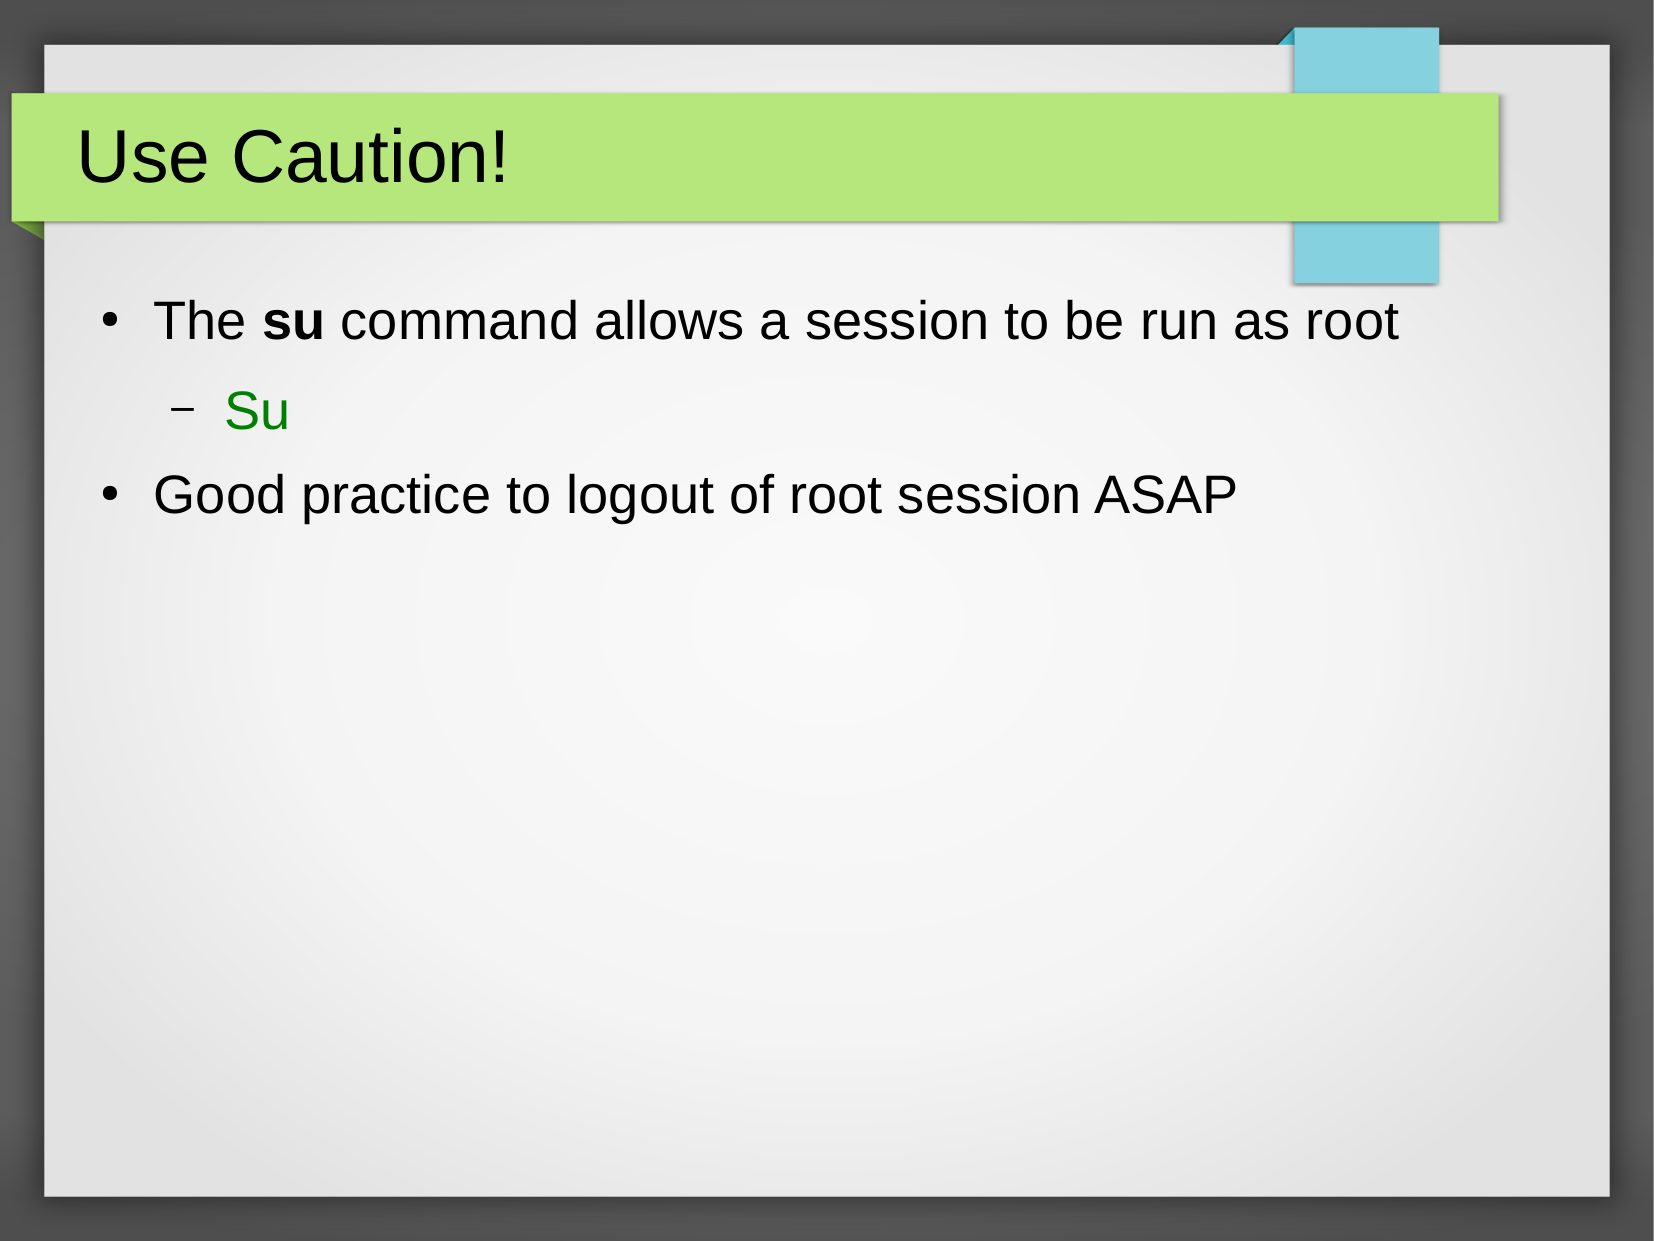

# Use Caution!
The su command allows a session to be run as root
Su
Good practice to logout of root session ASAP